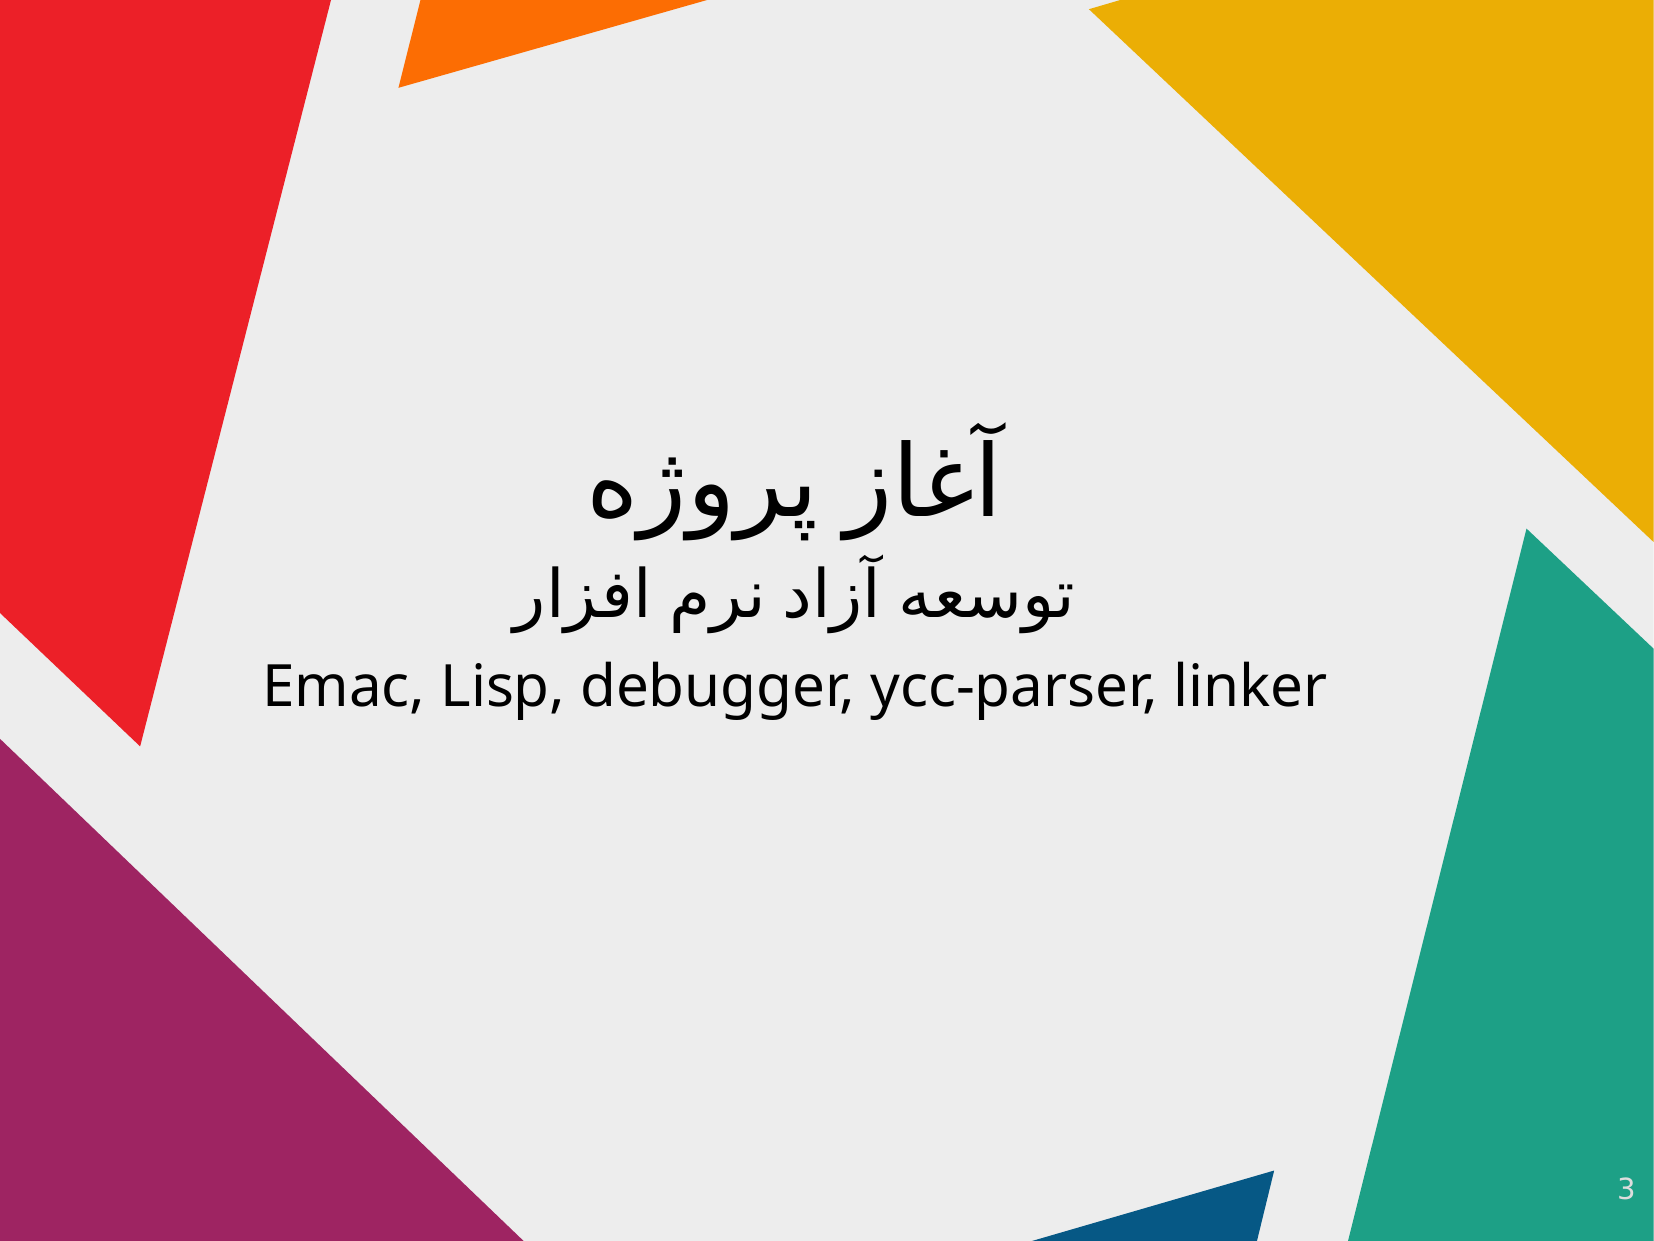

آغاز پروژه
توسعه آزاد نرم افزار
Emac, Lisp, debugger, ycc-parser, linker
3